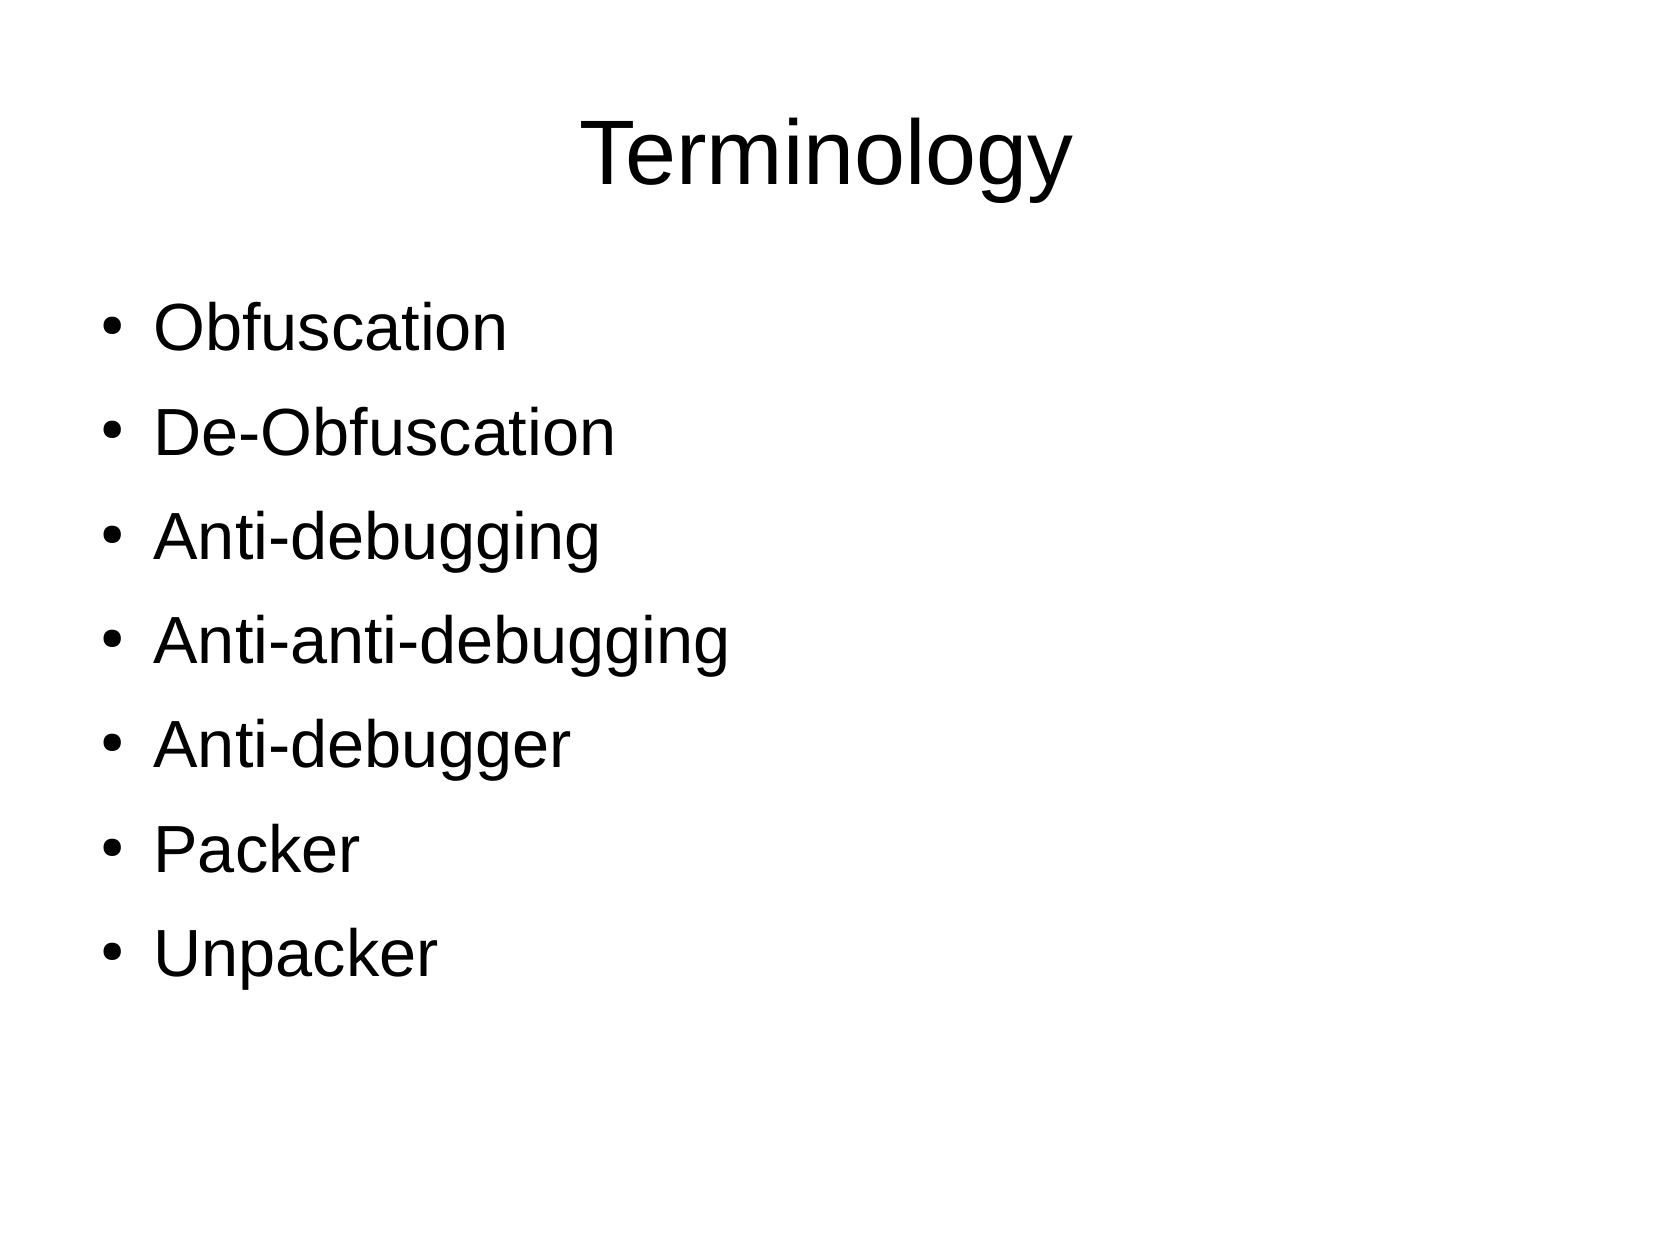

# Terminology
Obfuscation
De-Obfuscation
Anti-debugging
Anti-anti-debugging
Anti-debugger
Packer
Unpacker